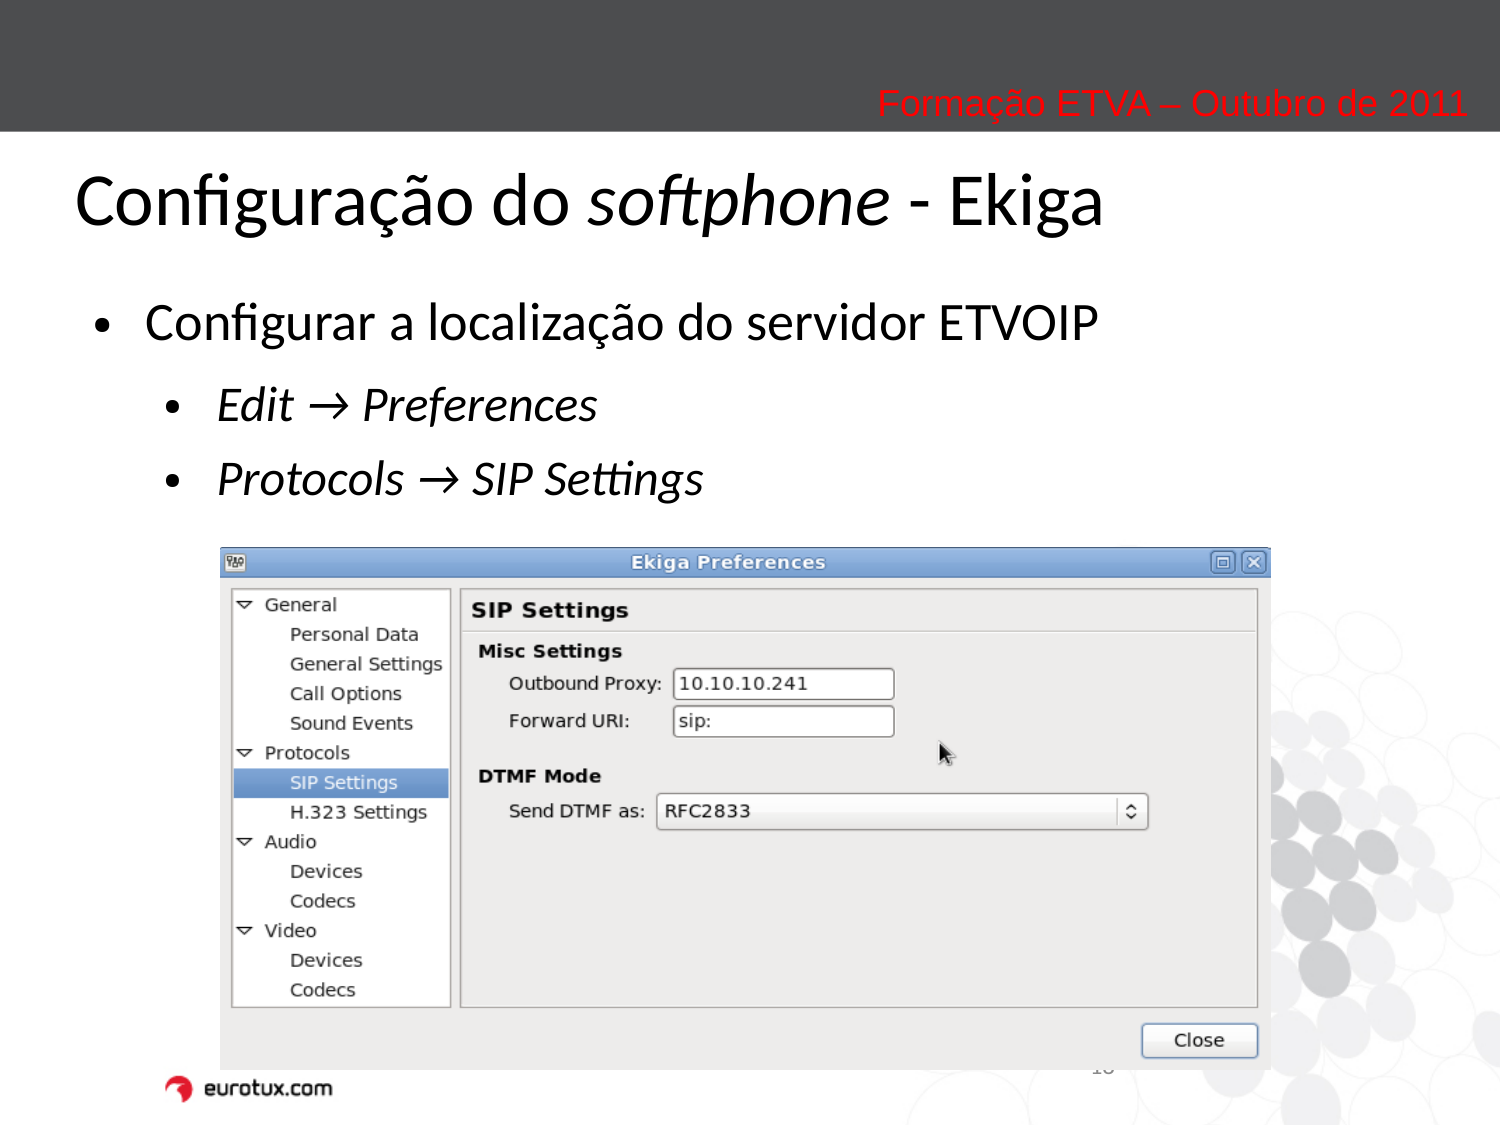

# Configuração do softphone - Ekiga
Configurar a localização do servidor ETVOIP
Edit → Preferences
Protocols → SIP Settings
18